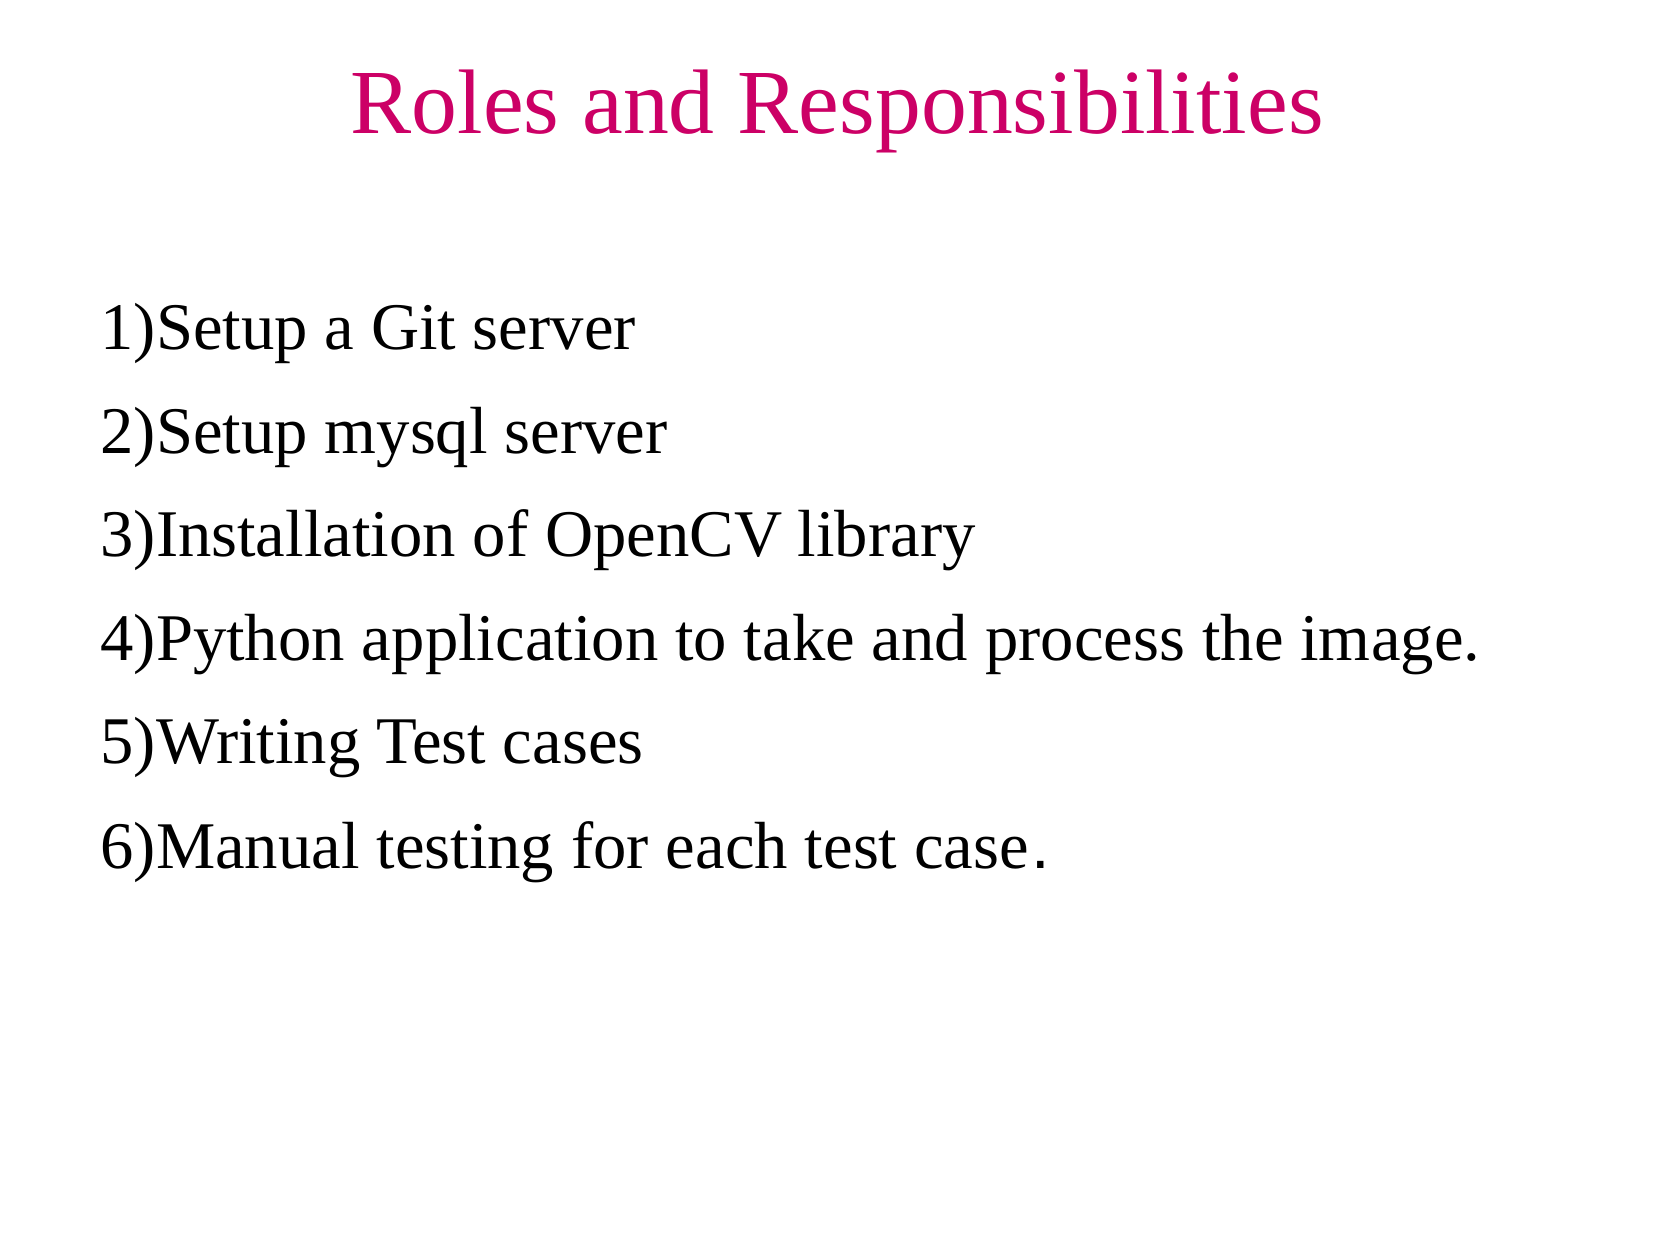

# Roles and Responsibilities
Setup a Git server
Setup mysql server
Installation of OpenCV library
Python application to take and process the image.
Writing Test cases
Manual testing for each test case.